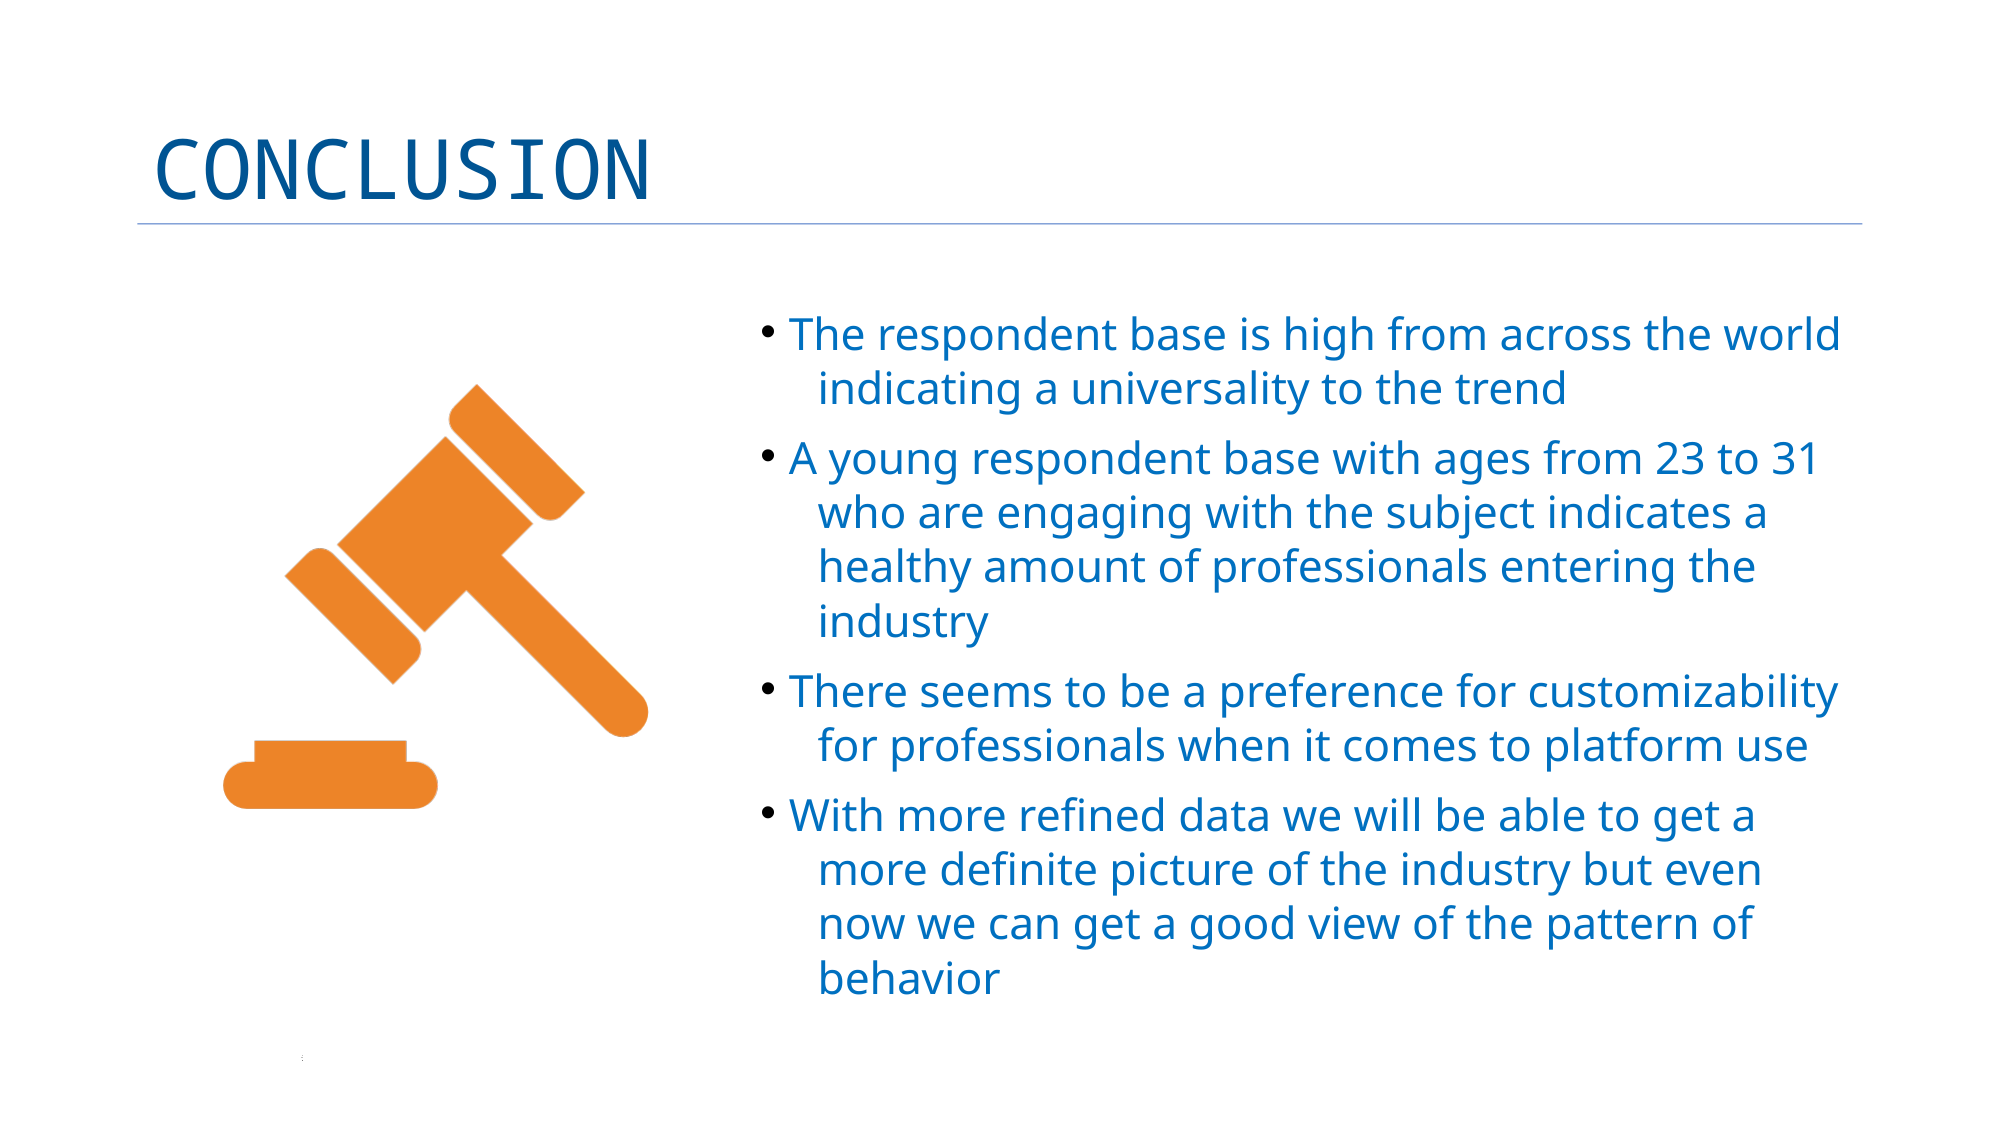

# CONCLUSION
The respondent base is high from across the world indicating a universality to the trend
A young respondent base with ages from 23 to 31 who are engaging with the subject indicates a healthy amount of professionals entering the industry
There seems to be a preference for customizability for professionals when it comes to platform use
With more refined data we will be able to get a more definite picture of the industry but even now we can get a good view of the pattern of behavior